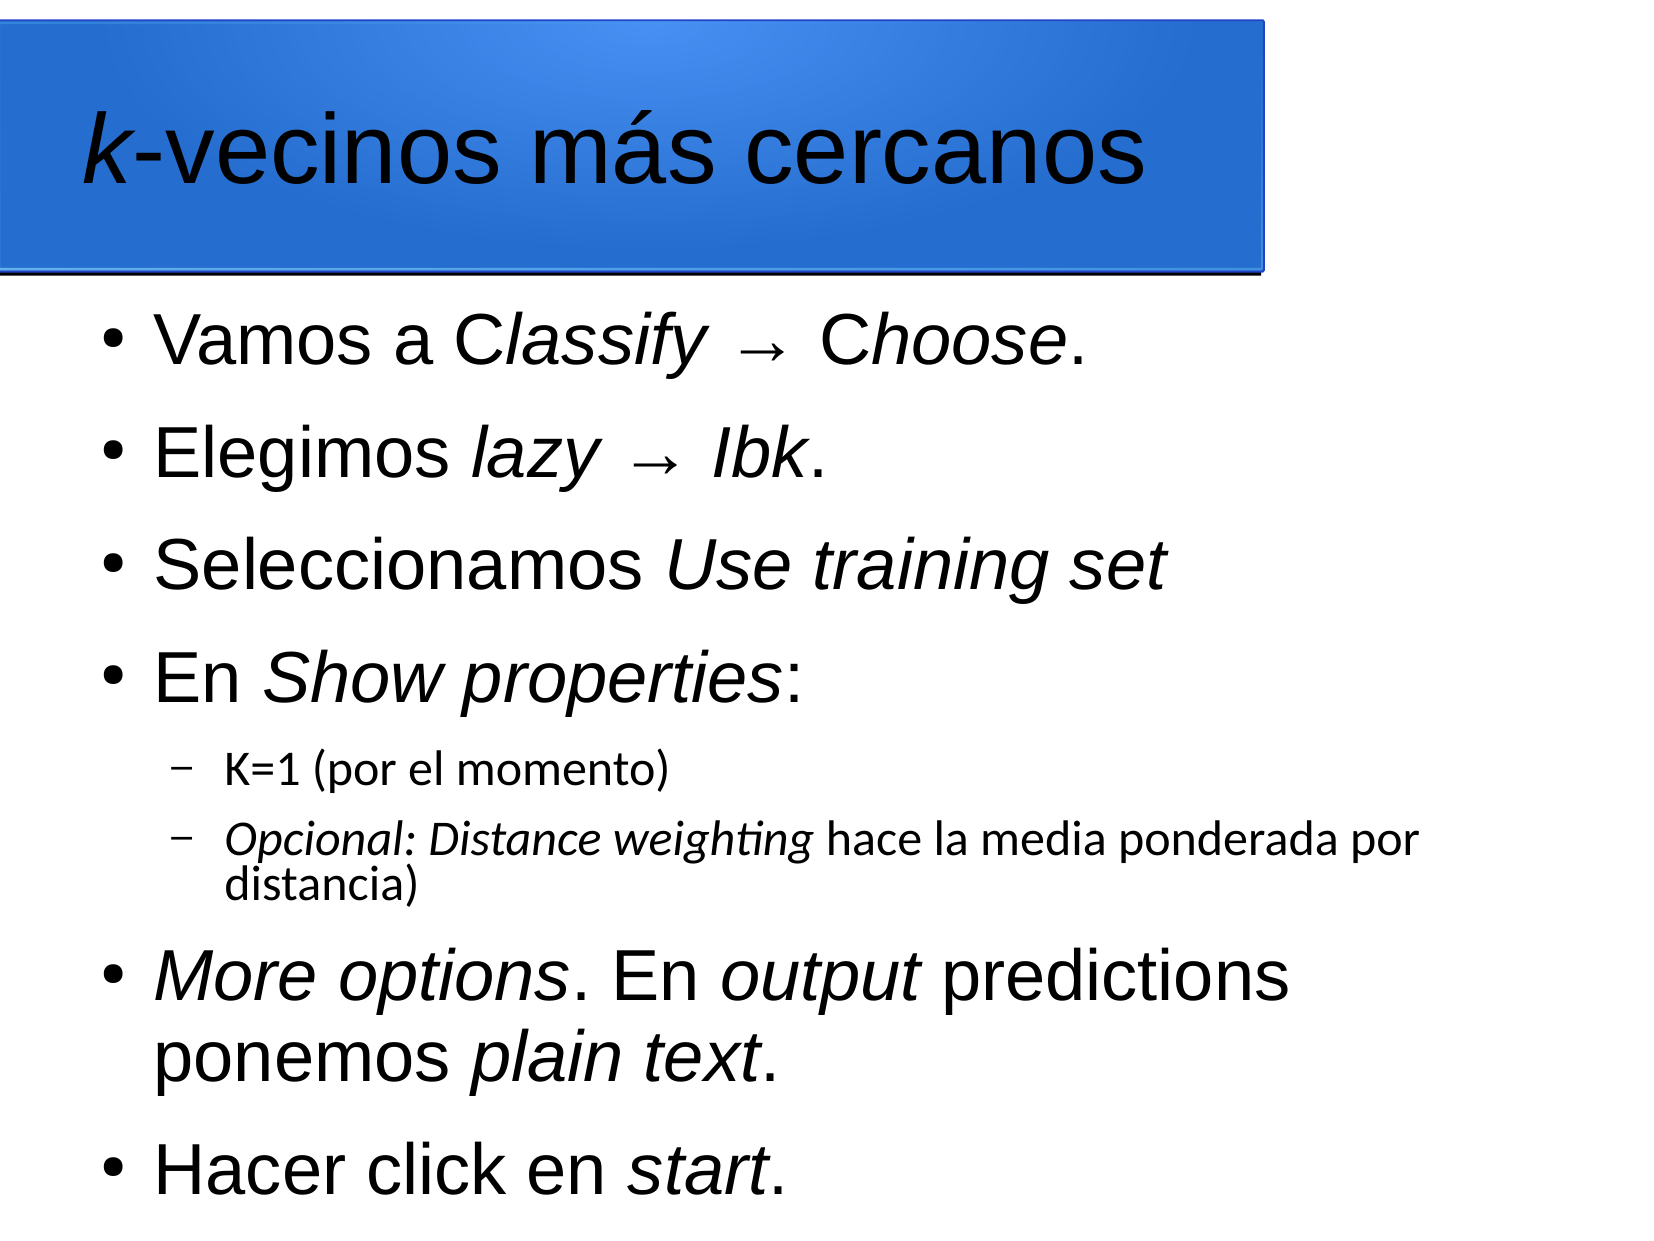

# k-vecinos más cercanos
Vamos a Classify → Choose.
Elegimos lazy → Ibk.
Seleccionamos Use training set
En Show properties:
K=1 (por el momento)
Opcional: Distance weighting hace la media ponderada por distancia)
More options. En output predictions ponemos plain text.
Hacer click en start.